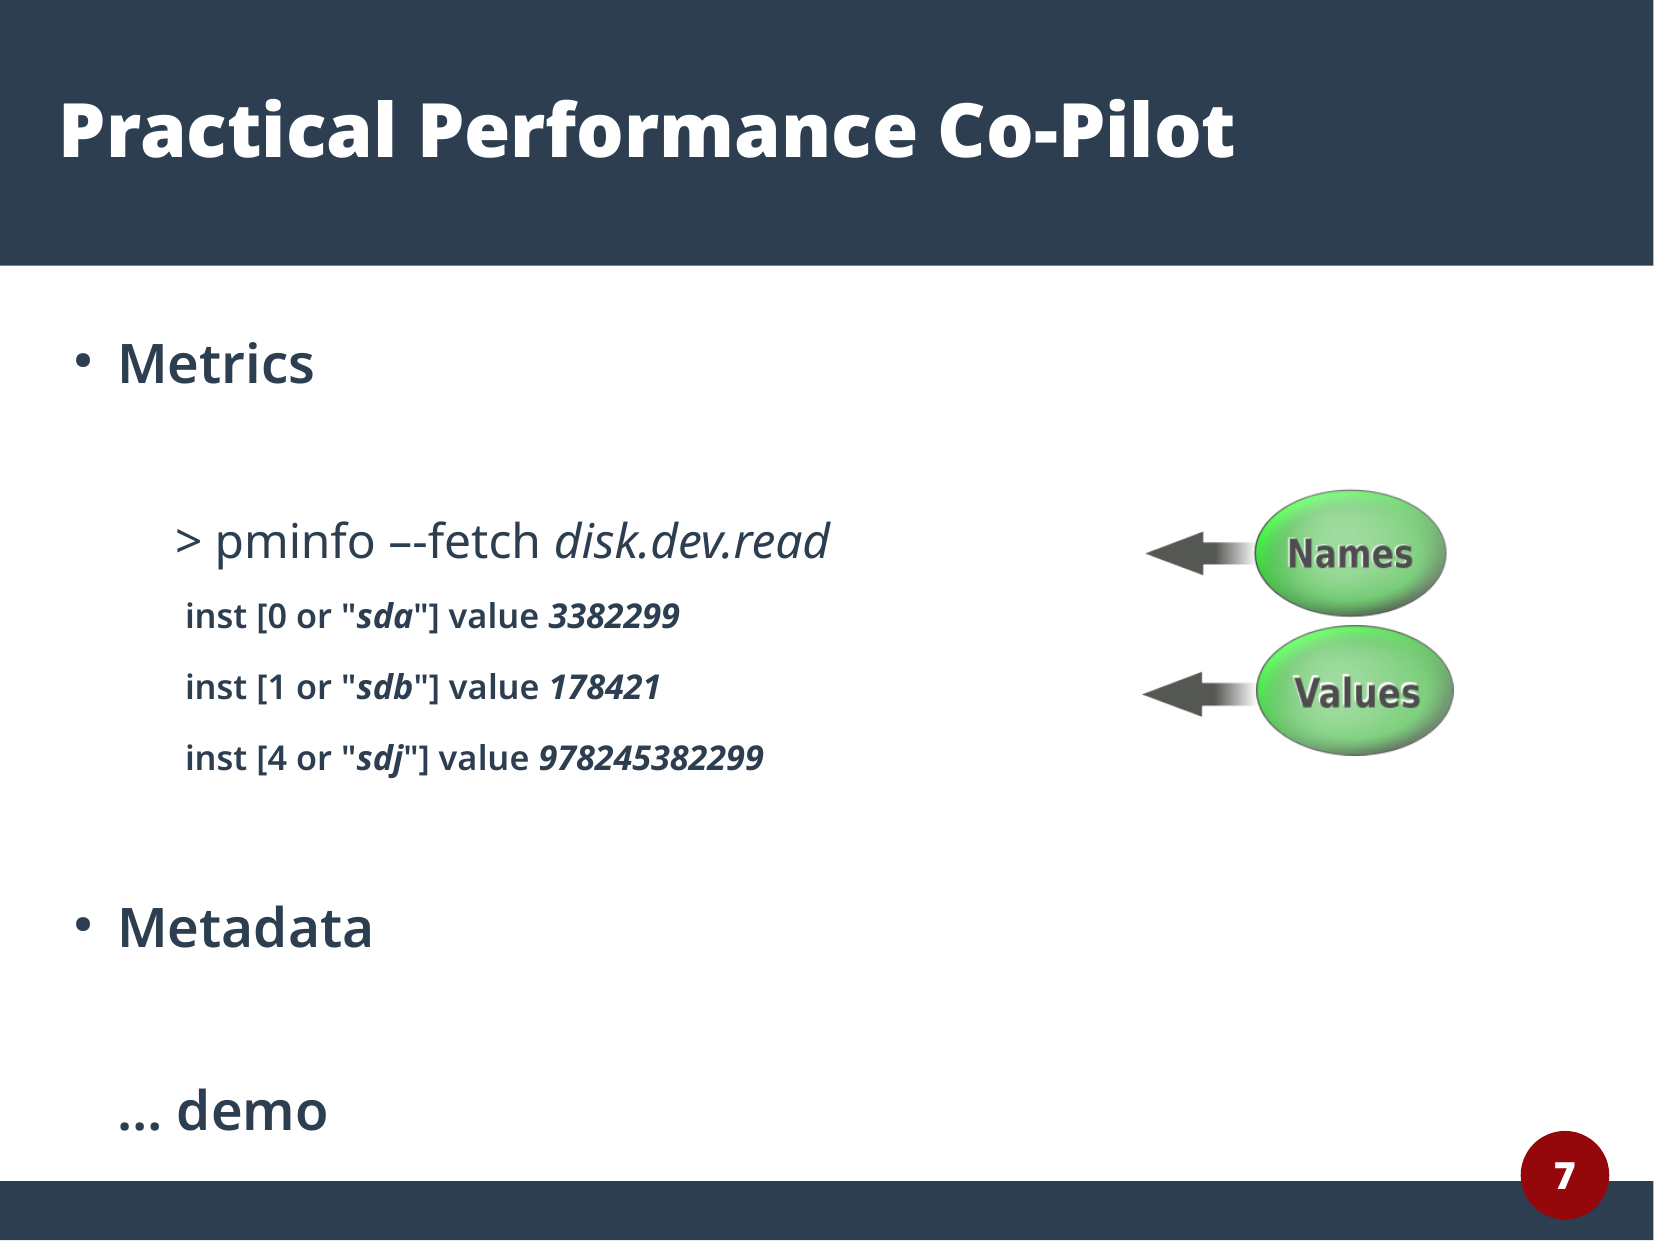

# Practical Performance Co-Pilot
Metrics
> pminfo –-fetch disk.dev.read
 inst [0 or "sda"] value 3382299
 inst [1 or "sdb"] value 178421
 inst [4 or "sdj"] value 978245382299
Metadata
… demo
7